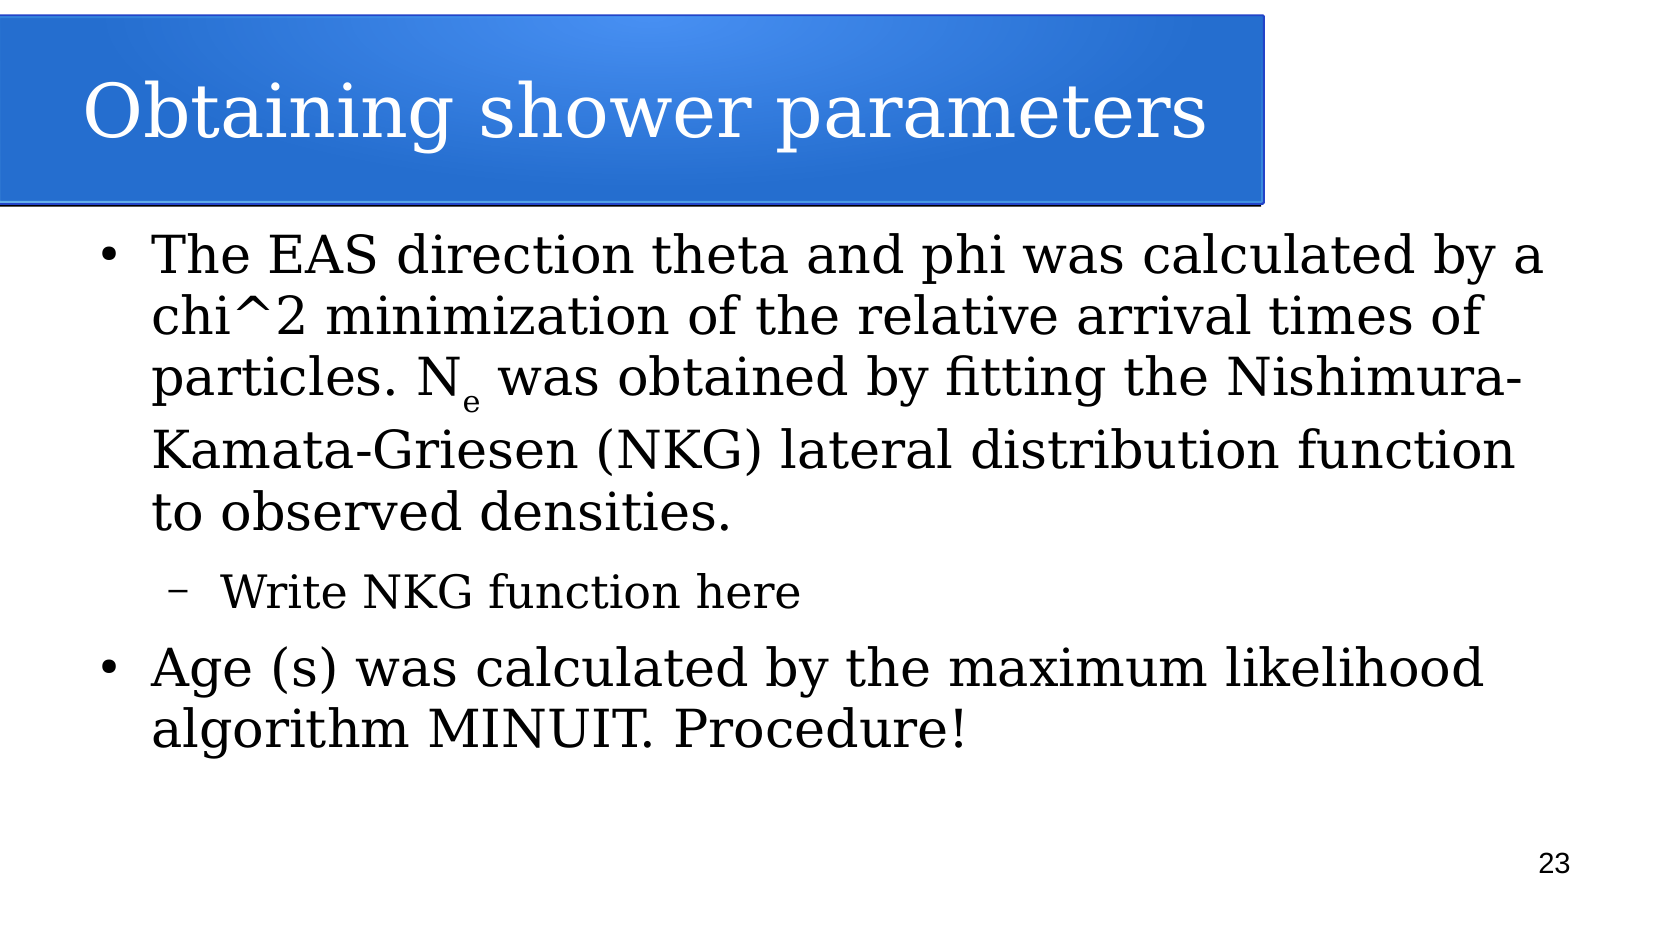

# Obtaining shower parameters
The EAS direction theta and phi was calculated by a chi^2 minimization of the relative arrival times of particles. Ne was obtained by fitting the Nishimura-Kamata-Griesen (NKG) lateral distribution function to observed densities.
Write NKG function here
Age (s) was calculated by the maximum likelihood algorithm MINUIT. Procedure!